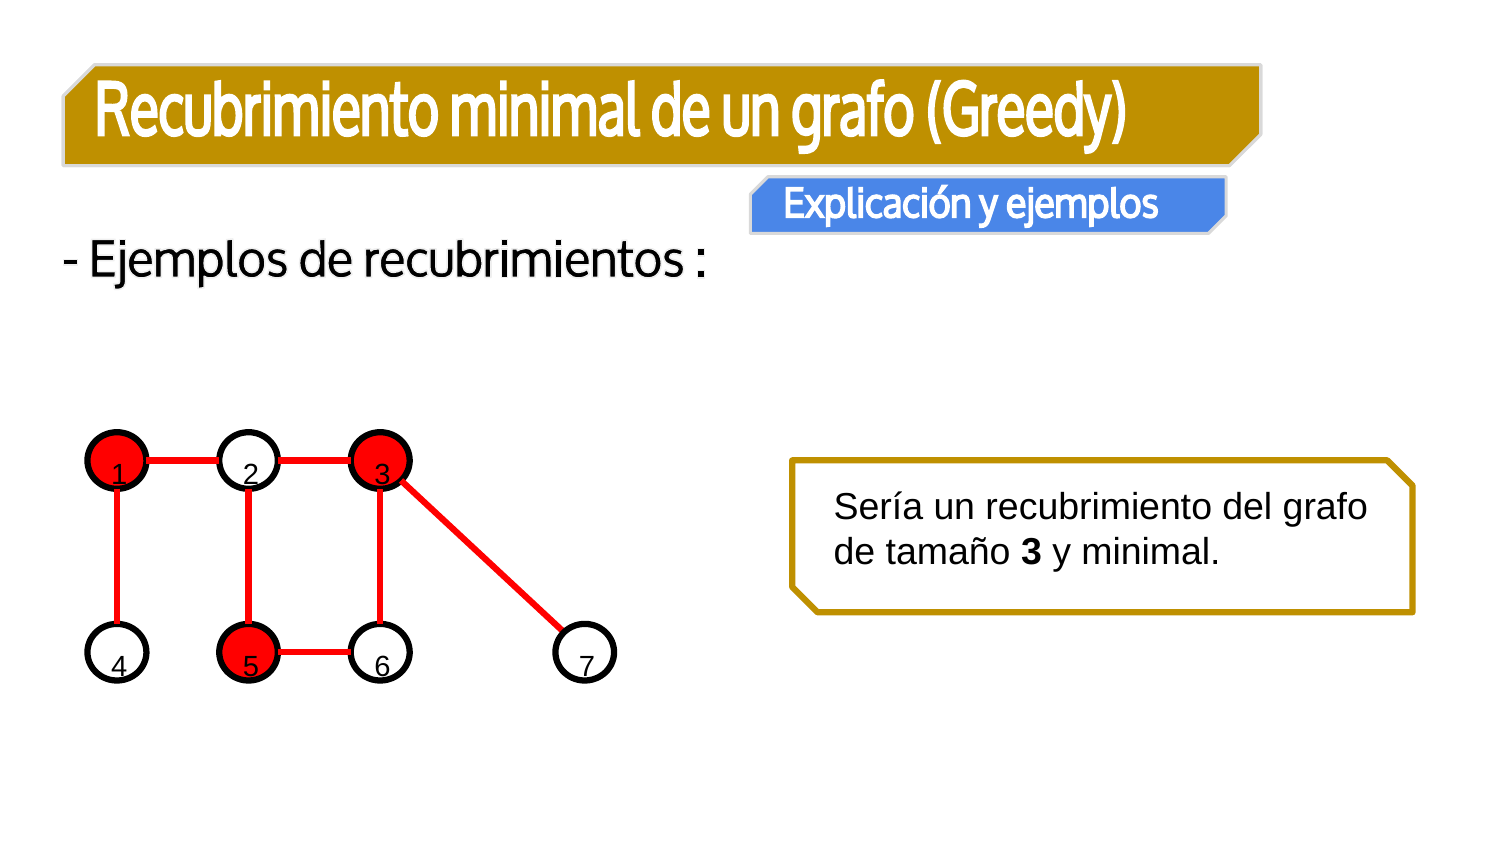

1
2
3
Sería un recubrimiento del grafo de tamaño 3 y minimal.
4
5
6
7